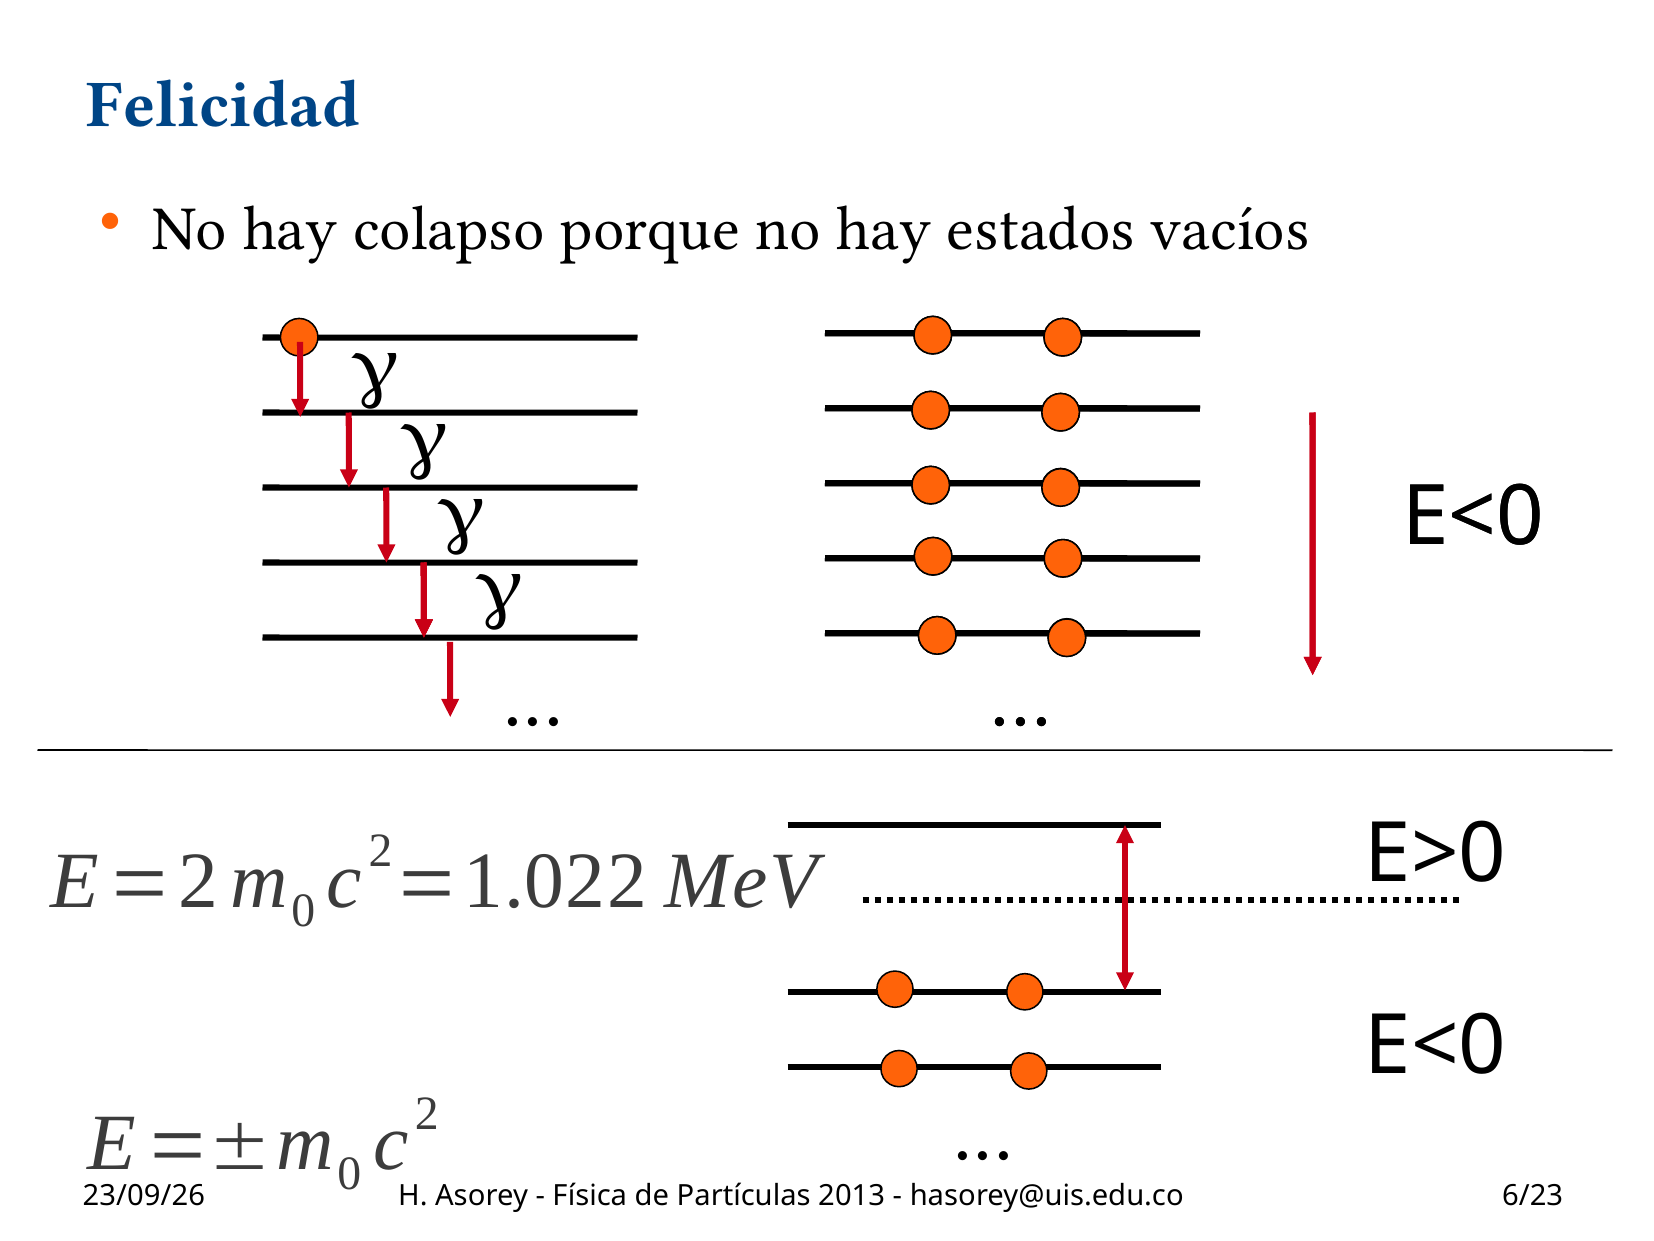

# Felicidad
No hay colapso porque no hay estados vacíos



E<0
E<0




E>0
E<0

H. Asorey - Física de Partículas 2013 - hasorey@uis.edu.co
6